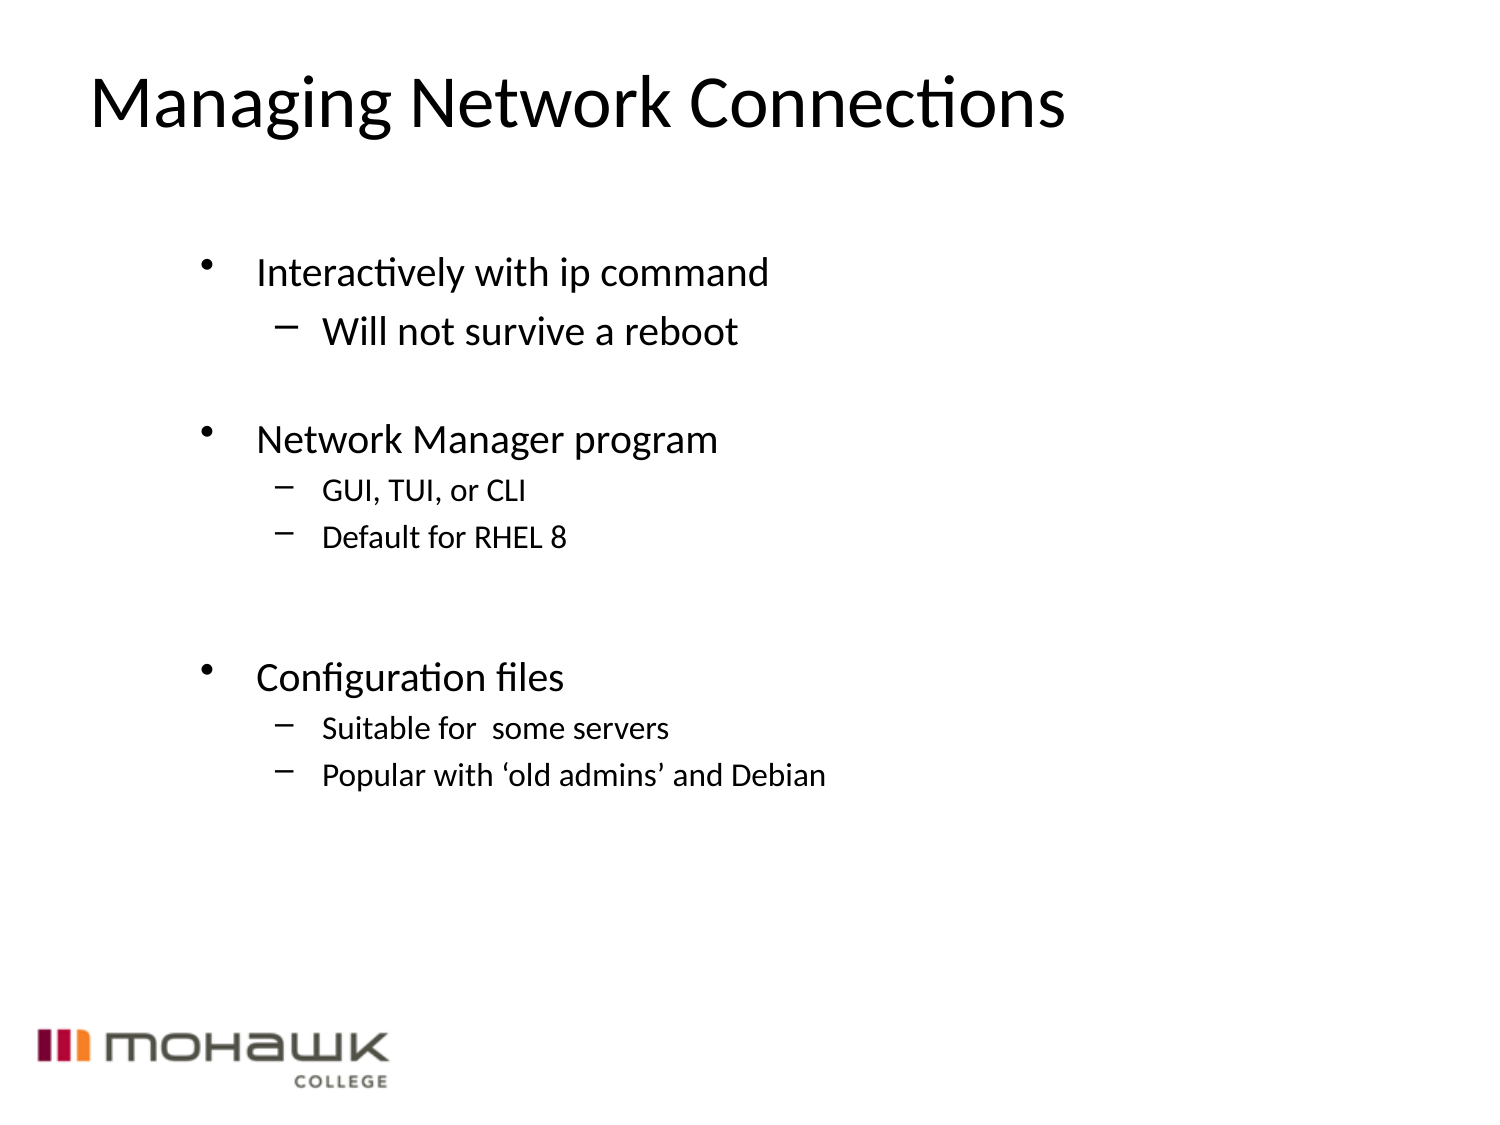

# Managing Network Connections
Interactively with ip command
Will not survive a reboot
Network Manager program
GUI, TUI, or CLI
Default for RHEL 8
Configuration files
Suitable for some servers
Popular with ‘old admins’ and Debian